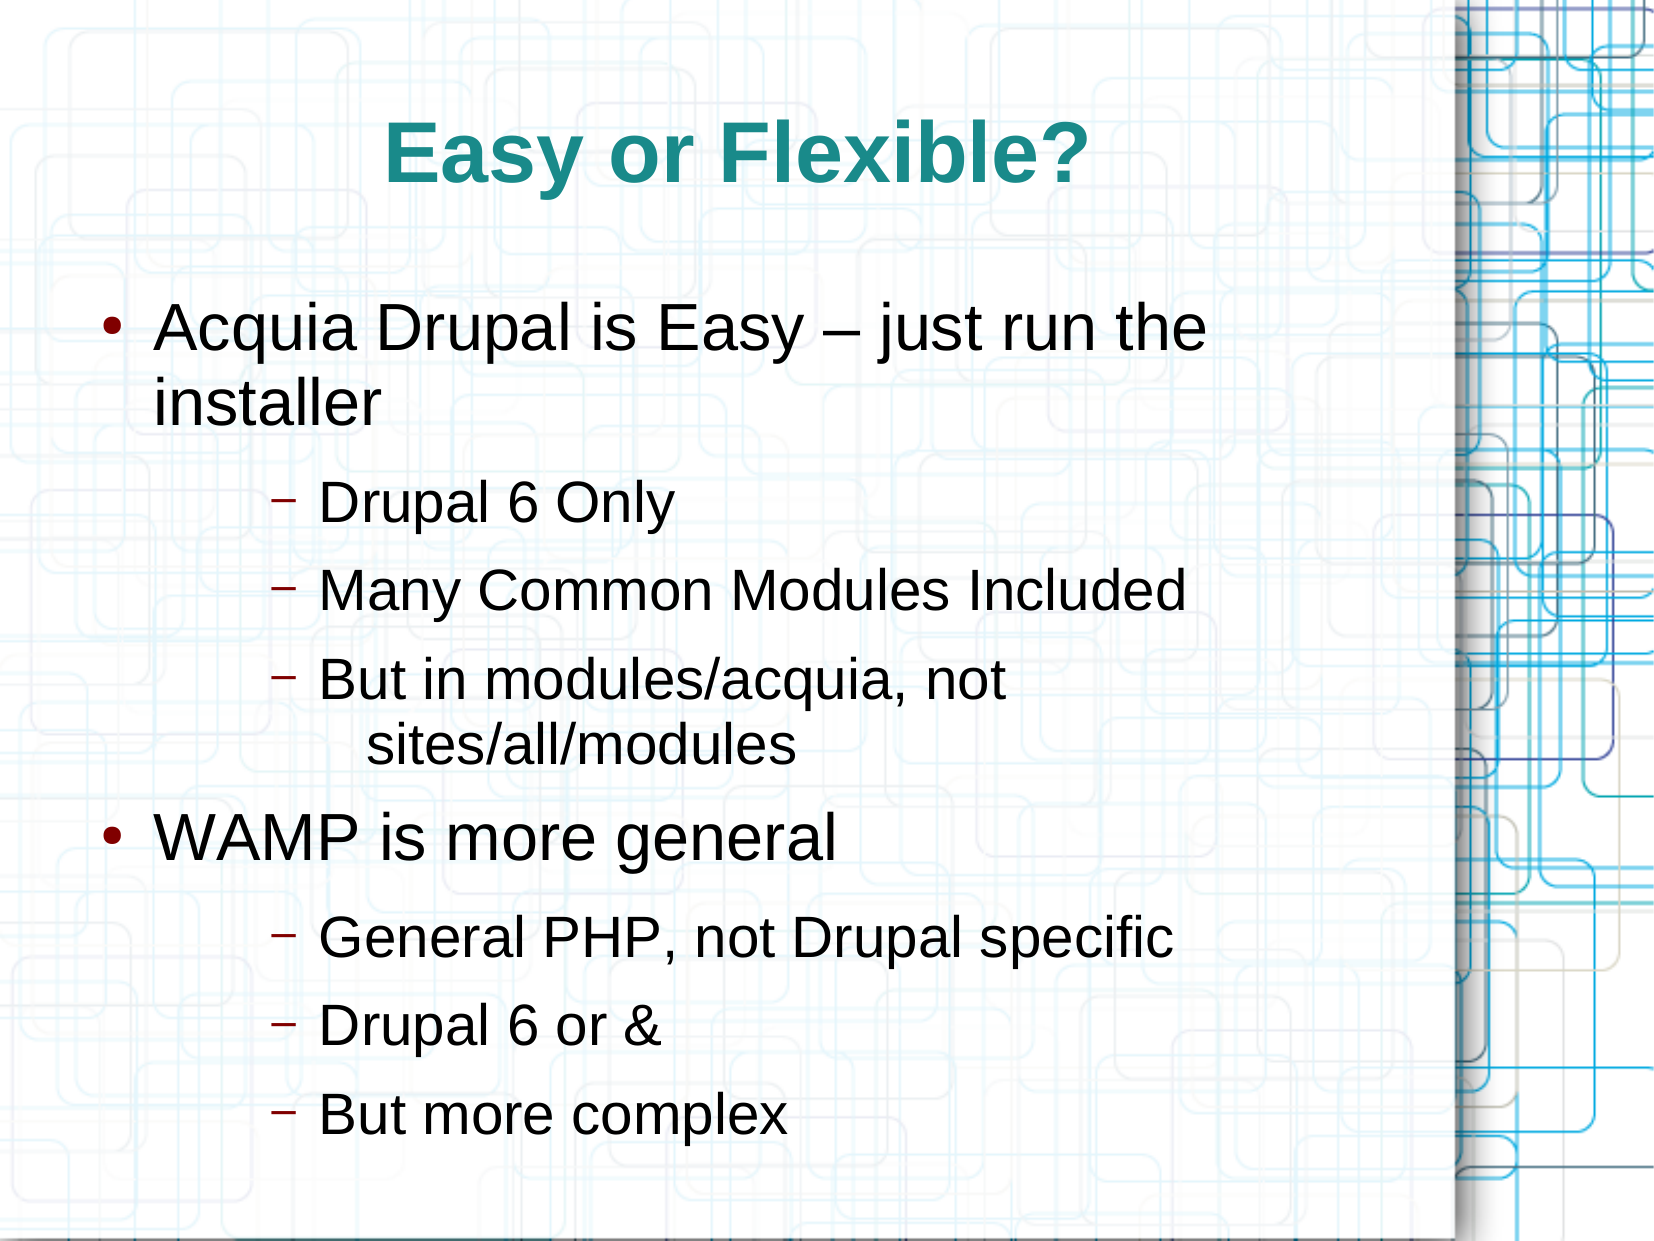

# Easy or Flexible?
Acquia Drupal is Easy – just run the installer
Drupal 6 Only
Many Common Modules Included
But in modules/acquia, not sites/all/modules
WAMP is more general
General PHP, not Drupal specific
Drupal 6 or &
But more complex